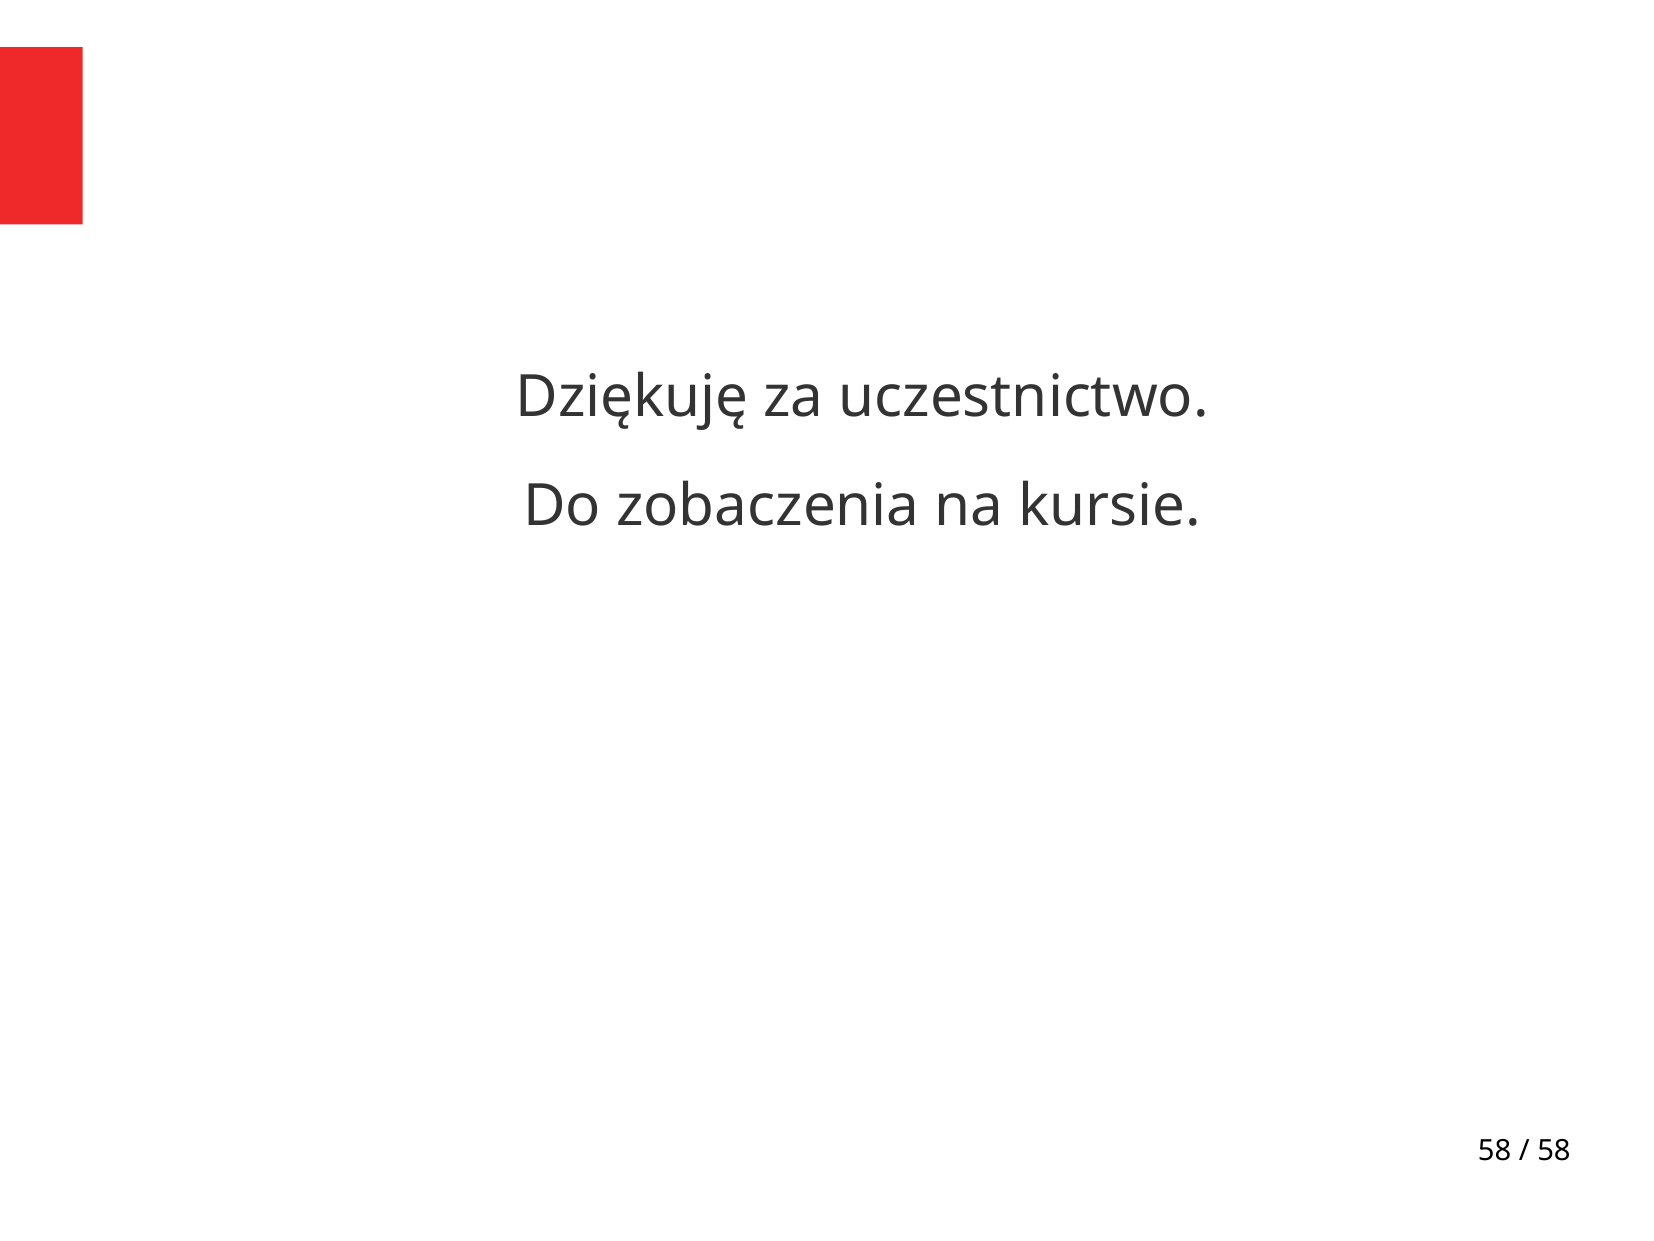

#
Dziękuję za uczestnictwo.
Do zobaczenia na kursie.
58